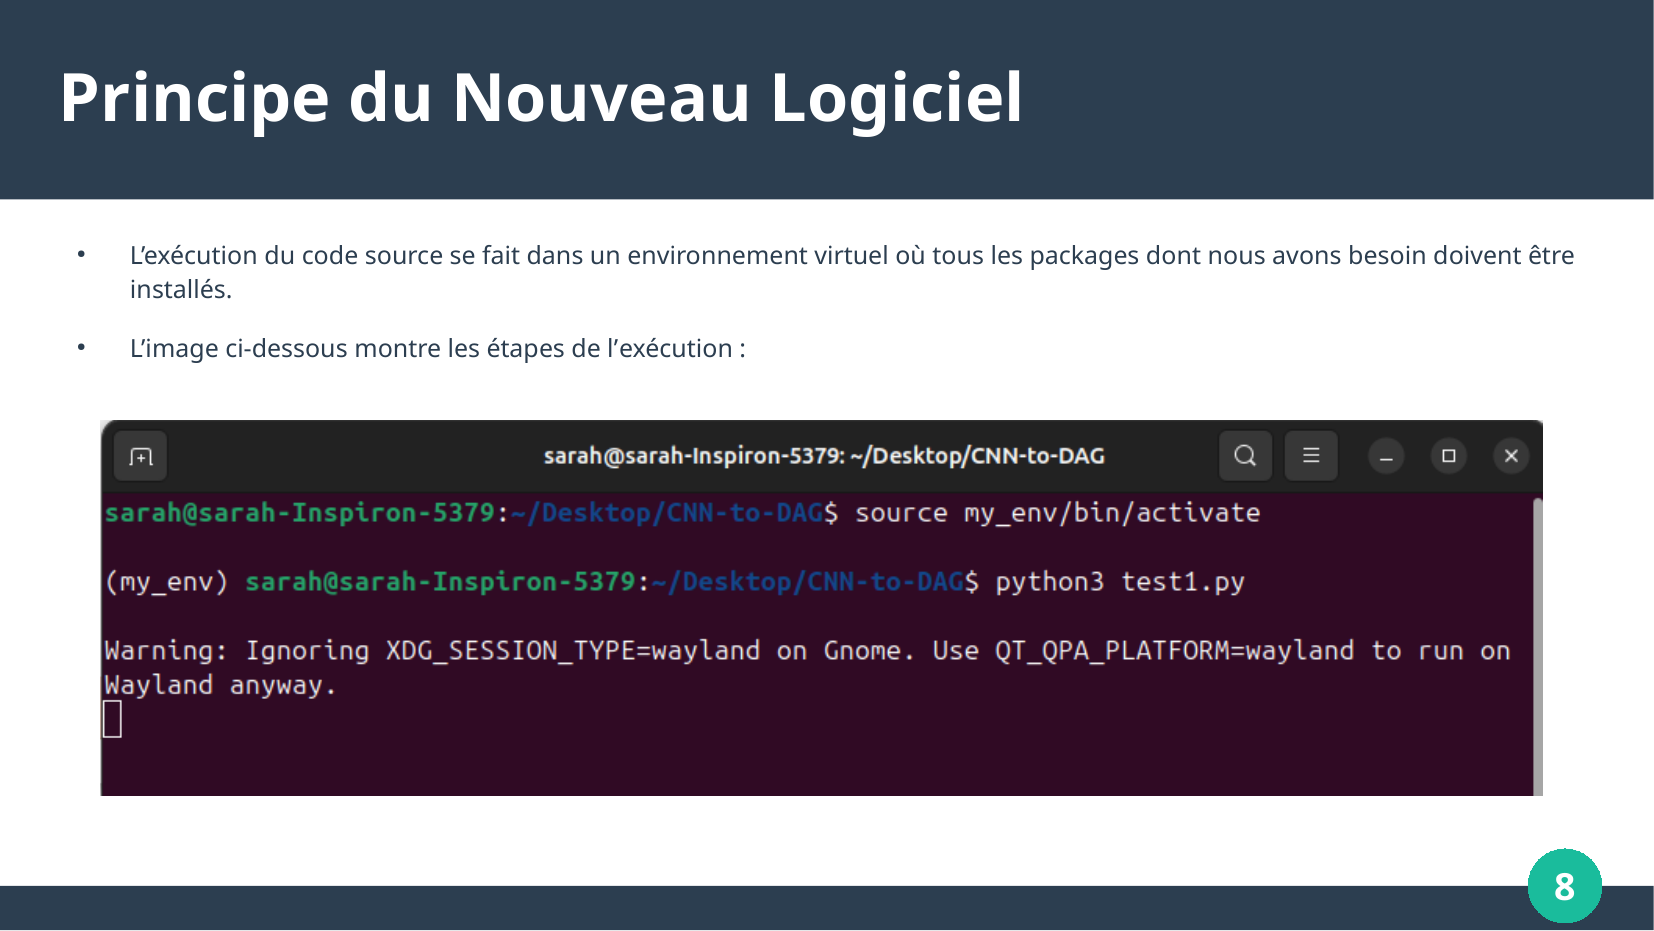

Principe du Nouveau Logiciel
# L’exécution du code source se fait dans un environnement virtuel où tous les packages dont nous avons besoin doivent être installés.
L’image ci-dessous montre les étapes de l’exécution :
8